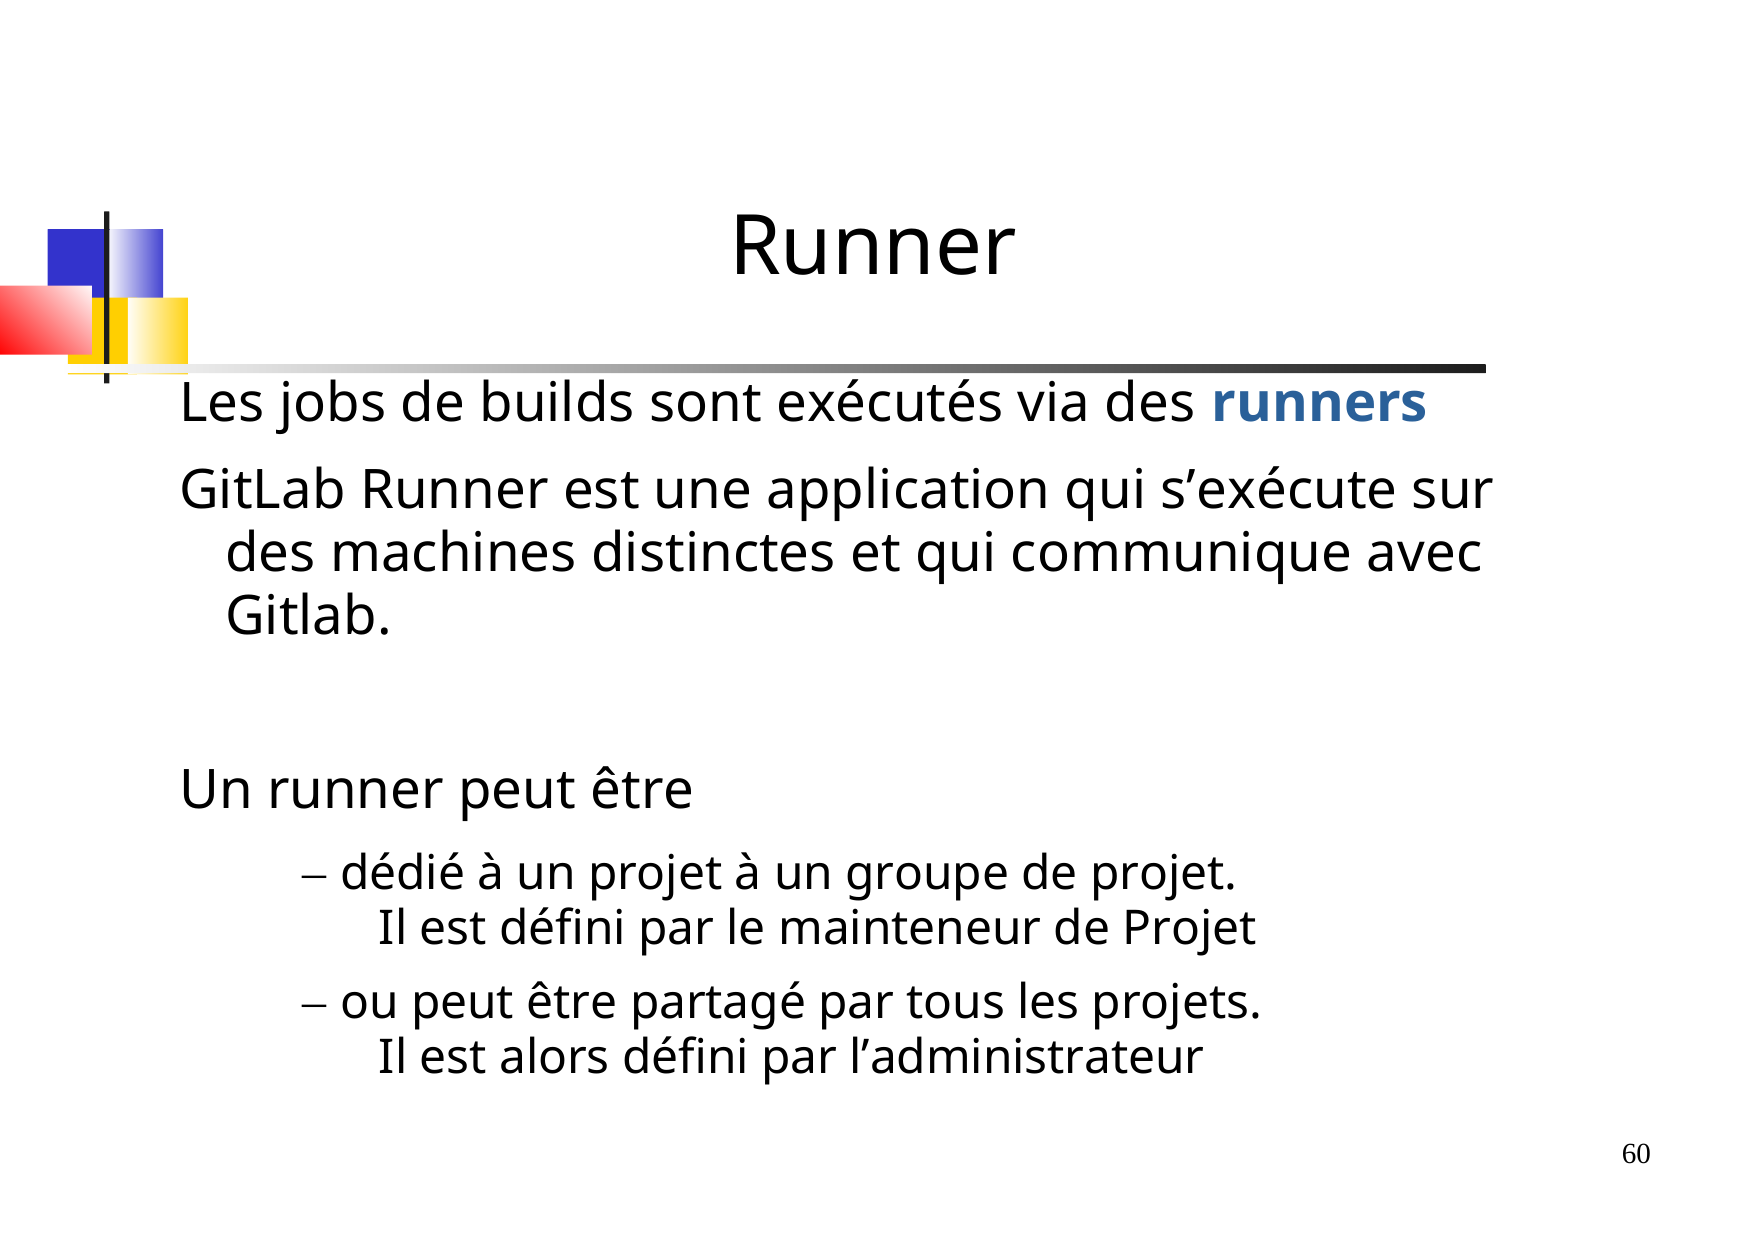

# Runner
Les jobs de builds sont exécutés via des runners
GitLab Runner est une application qui s’exécute sur des machines distinctes et qui communique avec Gitlab.
Un runner peut être
dédié à un projet à un groupe de projet.
Il est défini par le mainteneur de Projet
ou peut être partagé par tous les projets.
Il est alors défini par l’administrateur